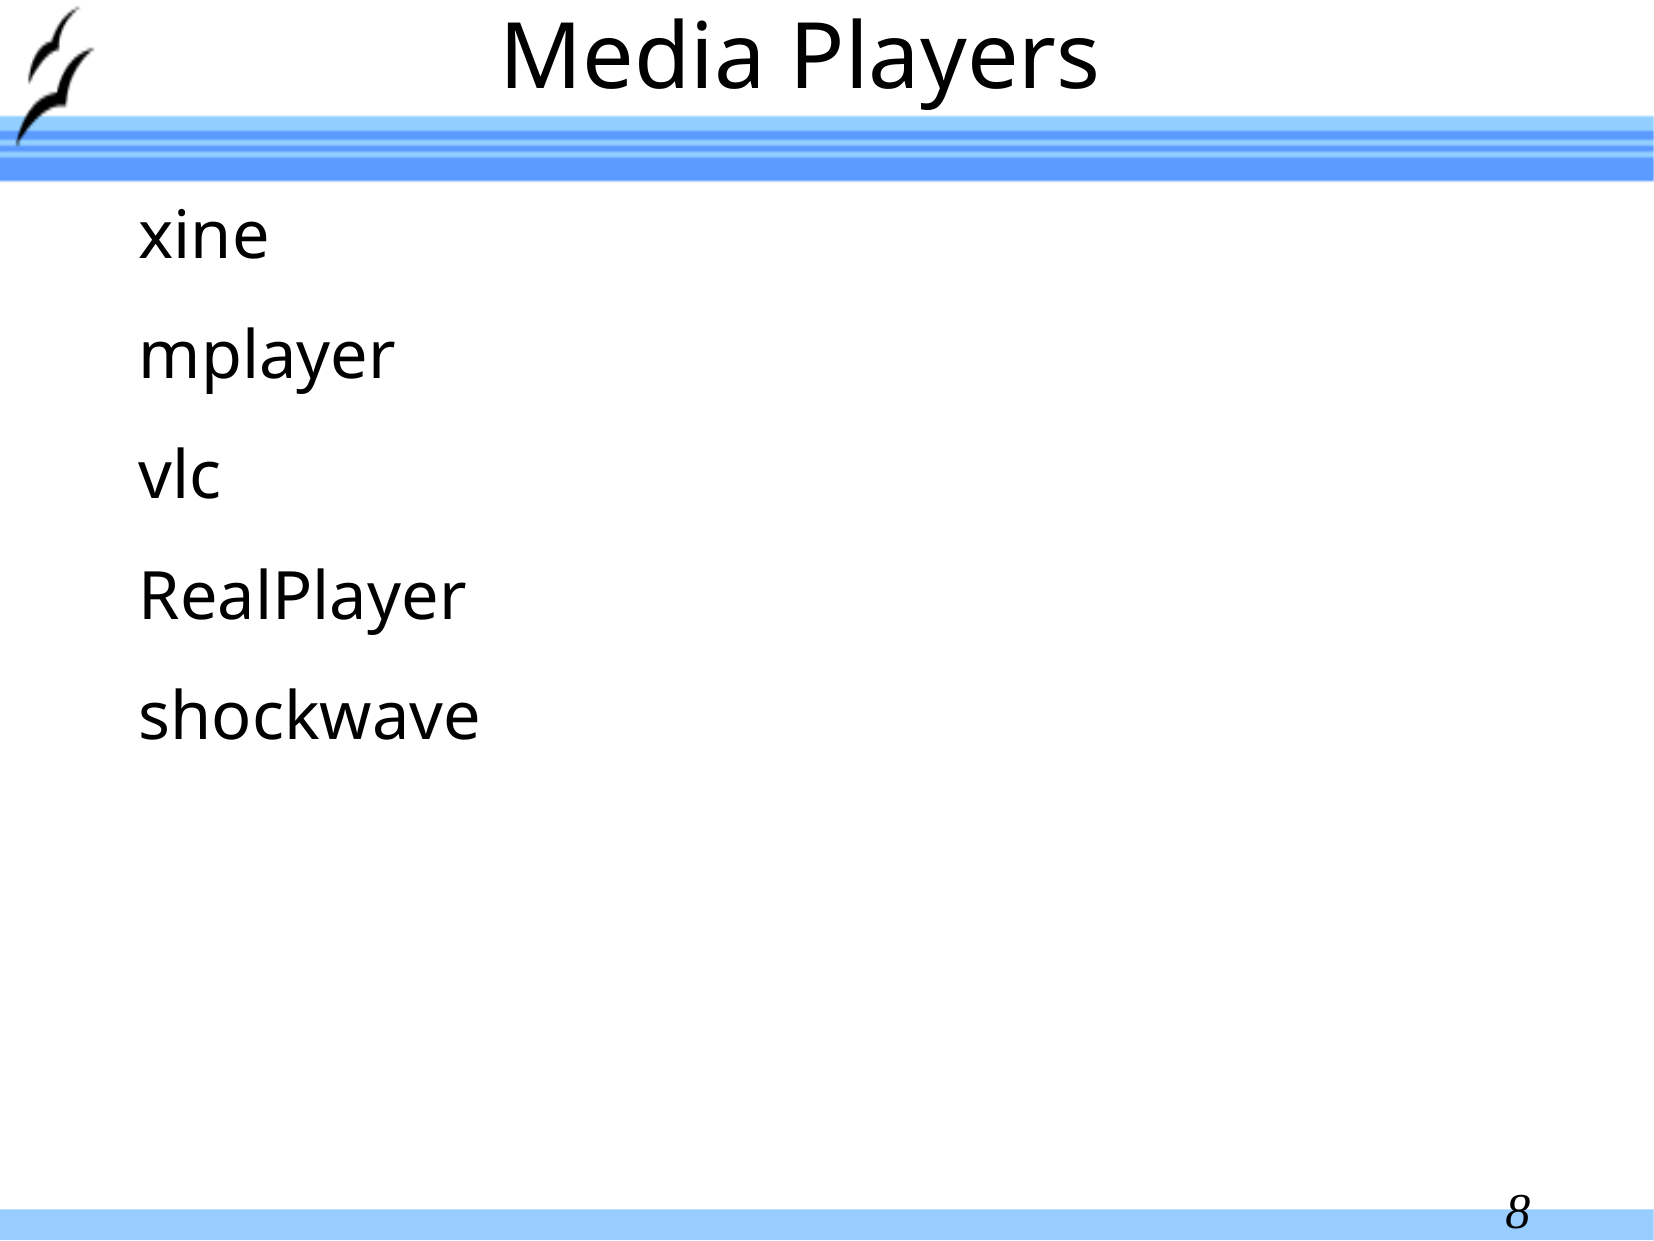

# Media Players
xine
mplayer
vlc
RealPlayer
shockwave